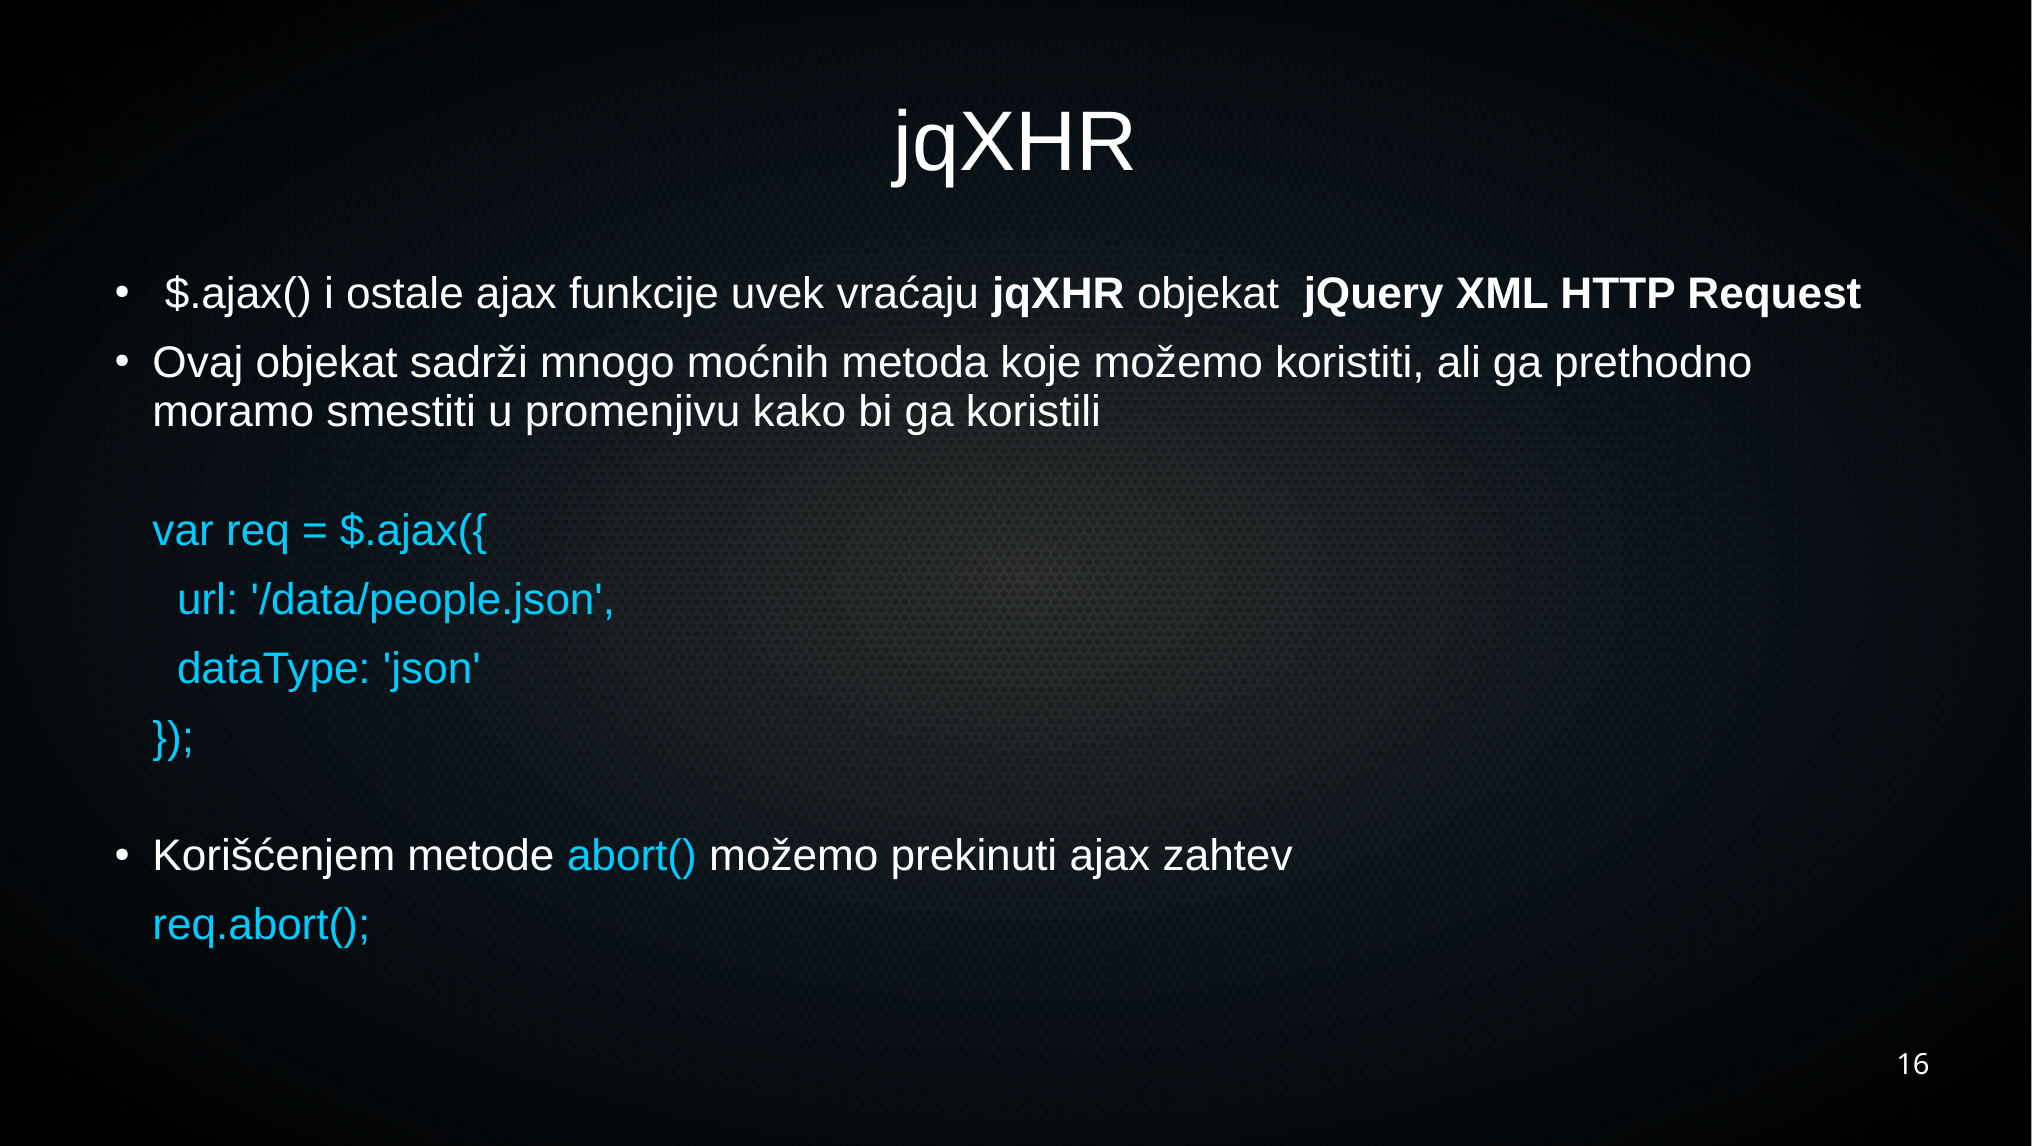

# jqXHR
 $.ajax() i ostale ajax funkcije uvek vraćaju jqXHR objekat jQuery XML HTTP Request
Ovaj objekat sadrži mnogo moćnih metoda koje možemo koristiti, ali ga prethodno moramo smestiti u promenjivu kako bi ga koristili
var req = $.ajax({
 url: '/data/people.json',
 dataType: 'json'
});
Korišćenjem metode abort() možemo prekinuti ajax zahtev
req.abort();
16